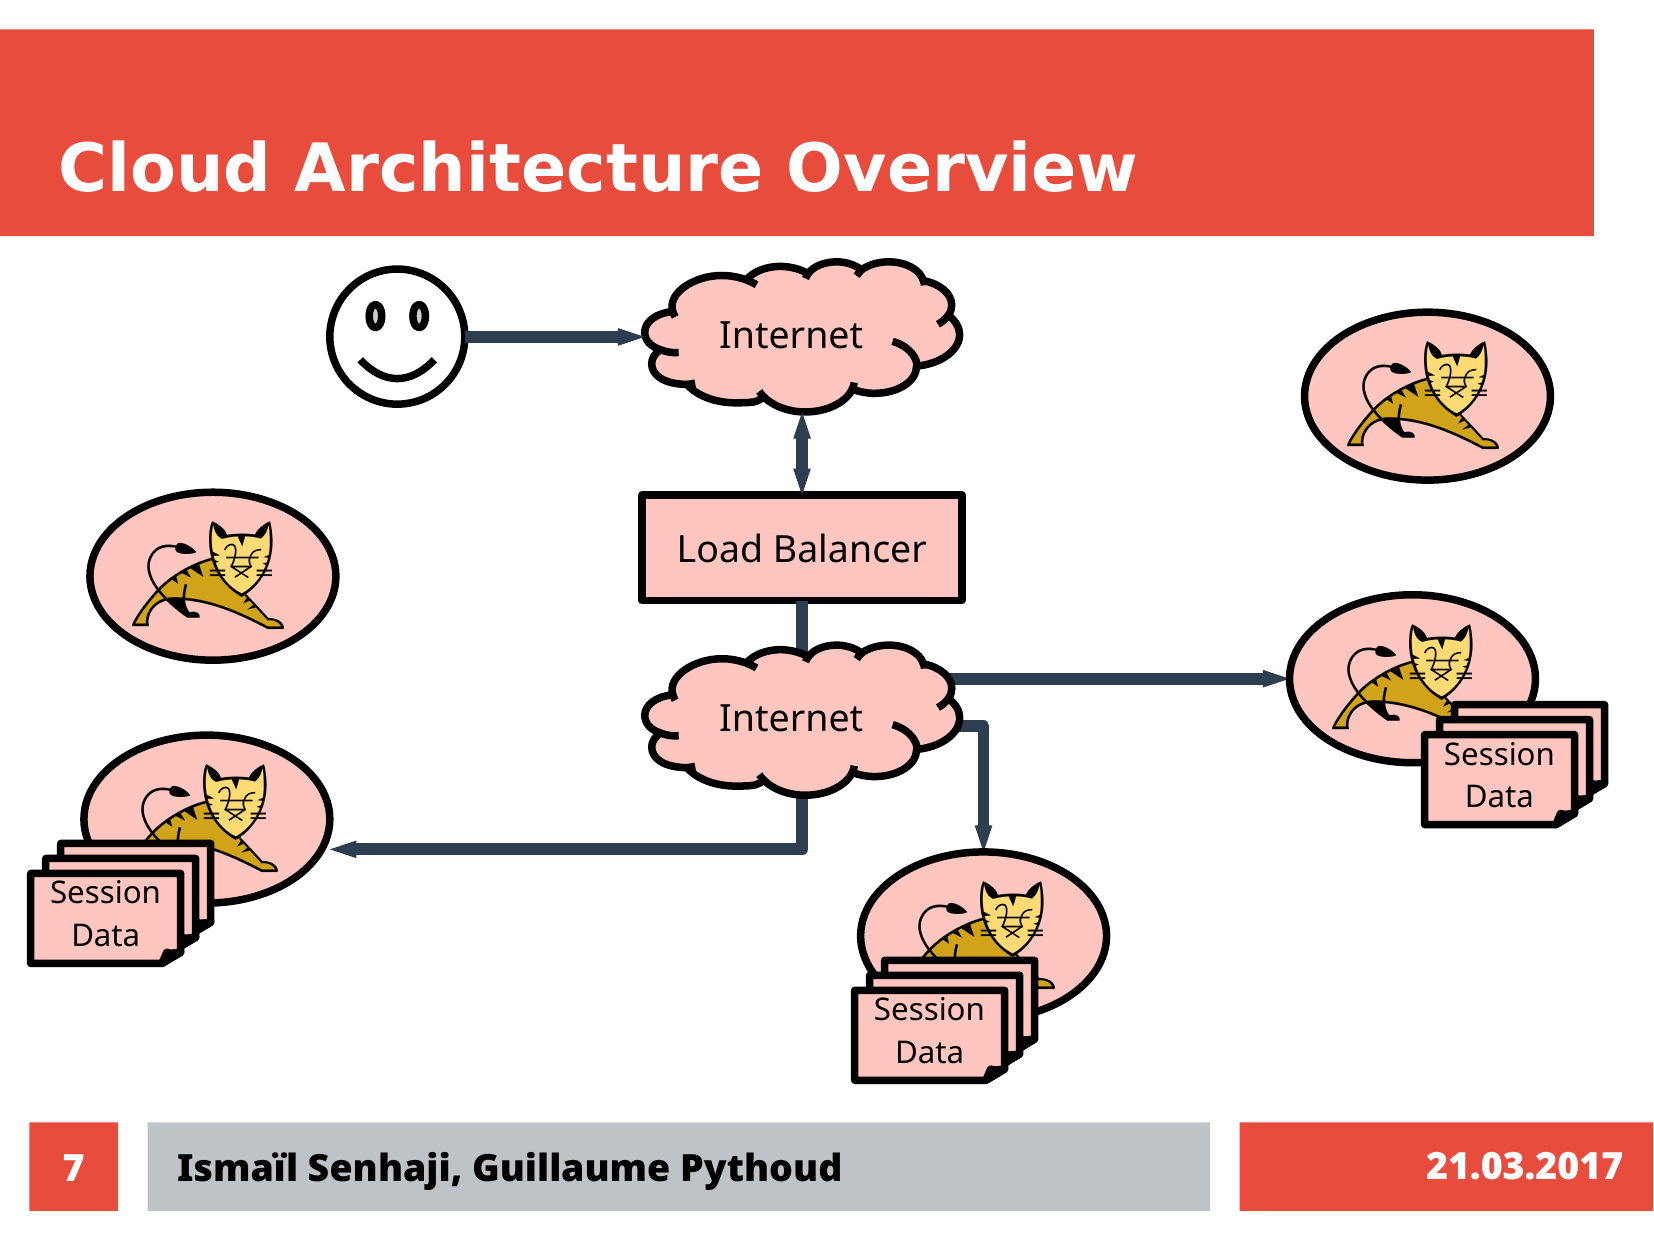

# Cloud Architecture Overview
Internet
Load Balancer
Session
Data
Internet
Session
Data
Session
Data
7
Ismaïl Senhaji, Guillaume Pythoud
21.03.2017